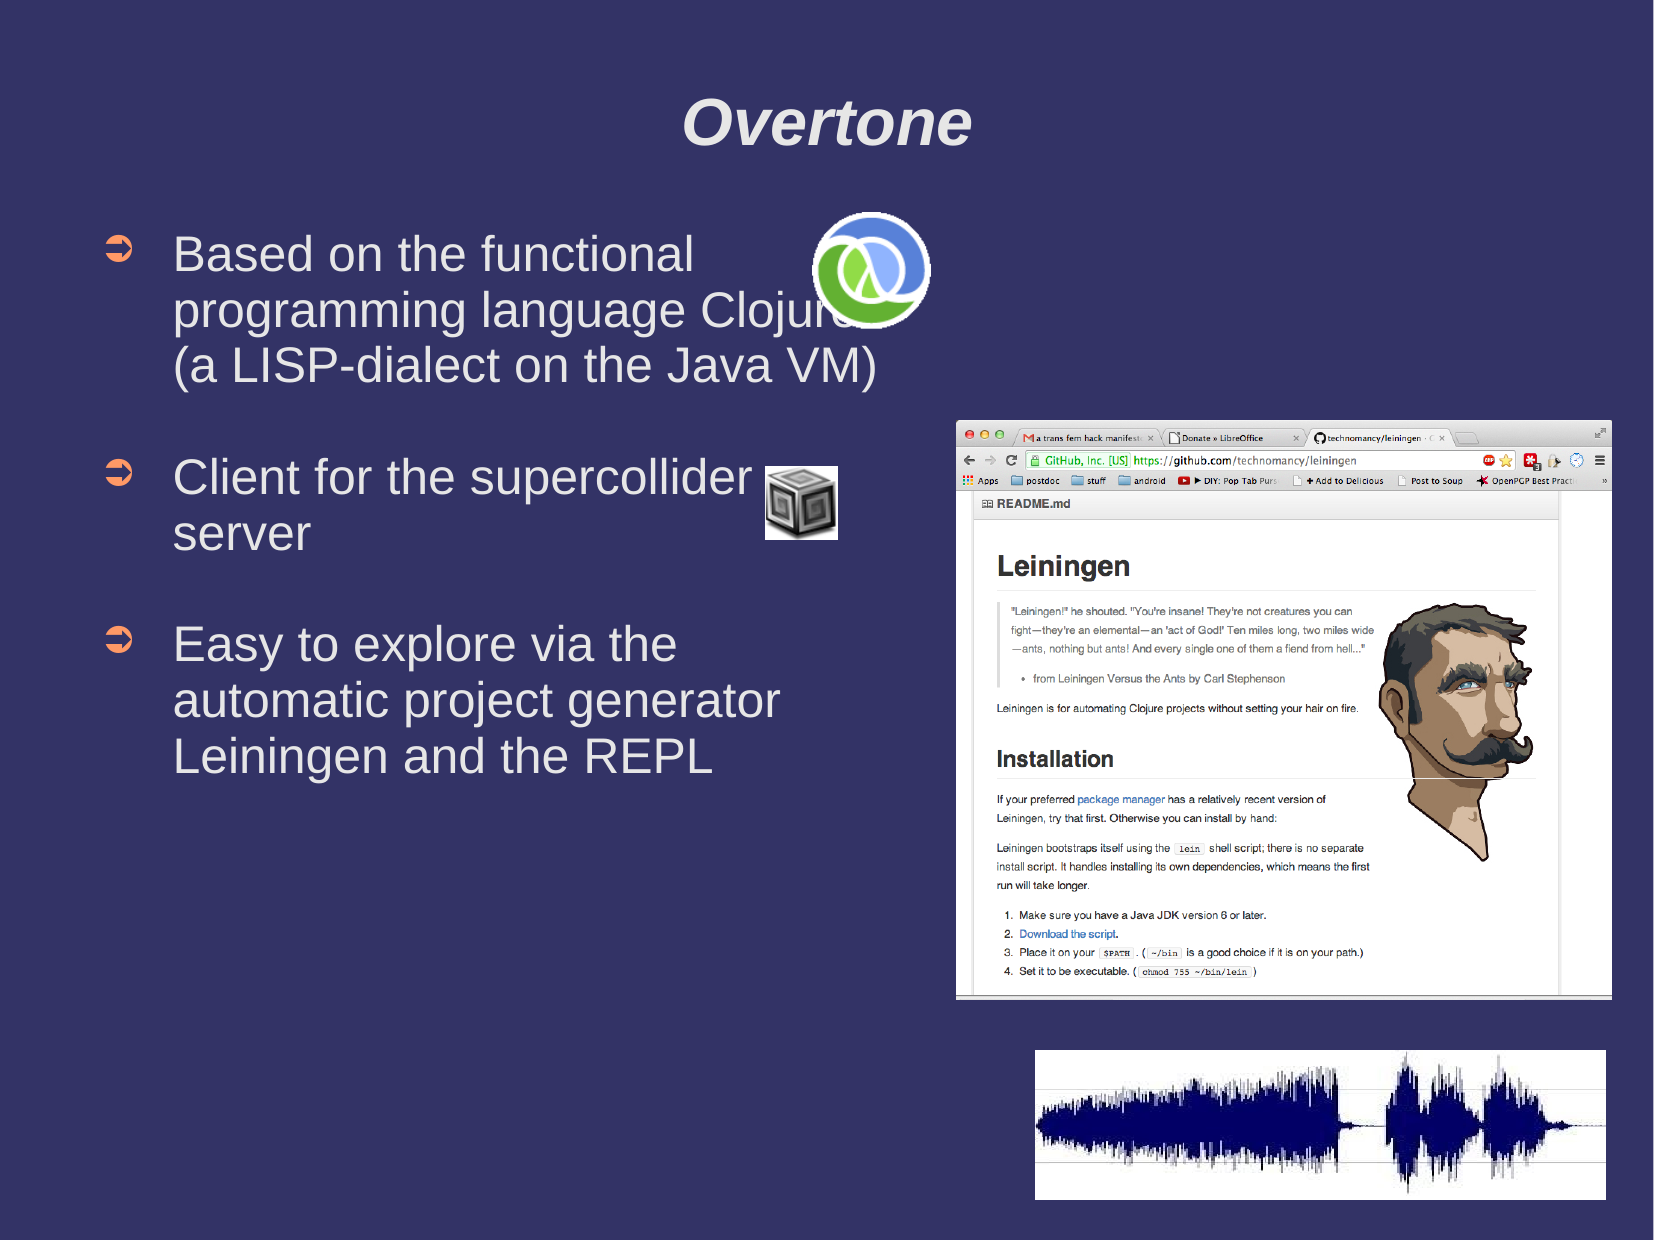

# Overtone
Based on the functional programming language Clojure
(a LISP-dialect on the Java VM)
Client for the supercollider server
Easy to explore via the automatic project generator Leiningen and the REPL